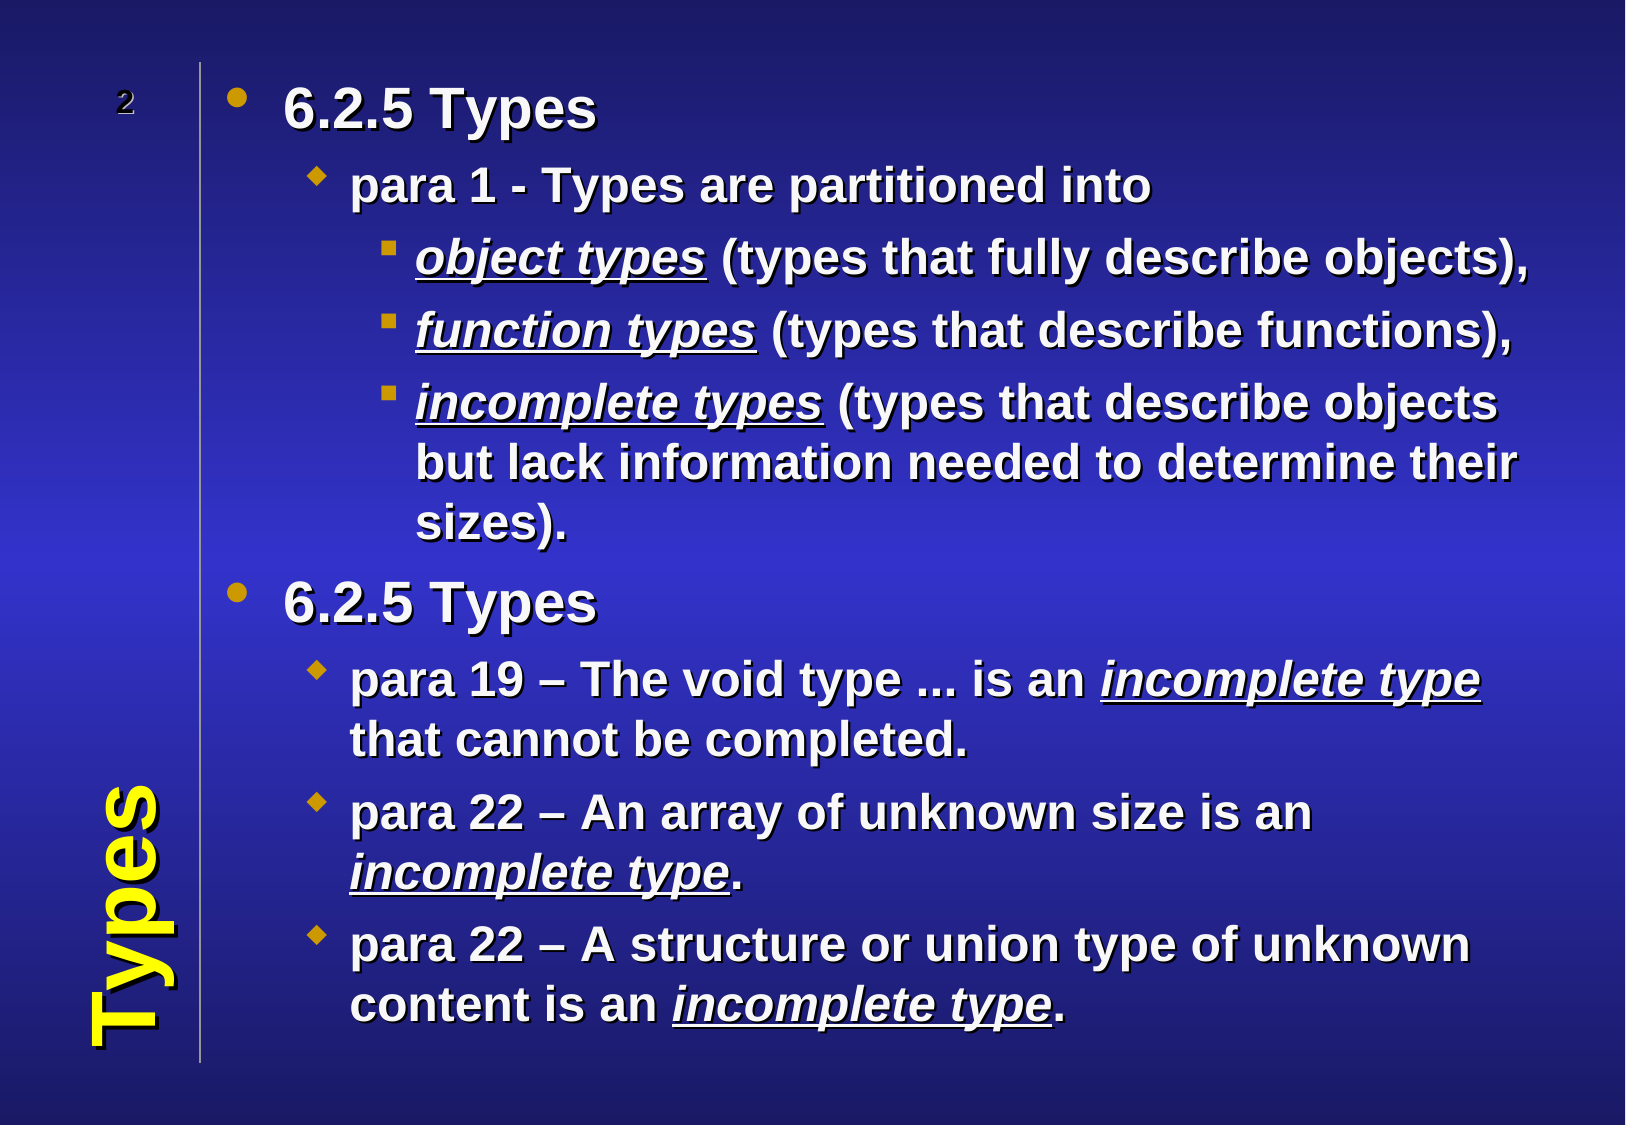

2
6.2.5 Types
para 1 - Types are partitioned into
object types (types that fully describe objects),
function types (types that describe functions),
incomplete types (types that describe objects but lack information needed to determine their sizes).
6.2.5 Types
para 19 – The void type ... is an incomplete type that cannot be completed.
para 22 – An array of unknown size is an incomplete type.
para 22 – A structure or union type of unknown content is an incomplete type.
# Types